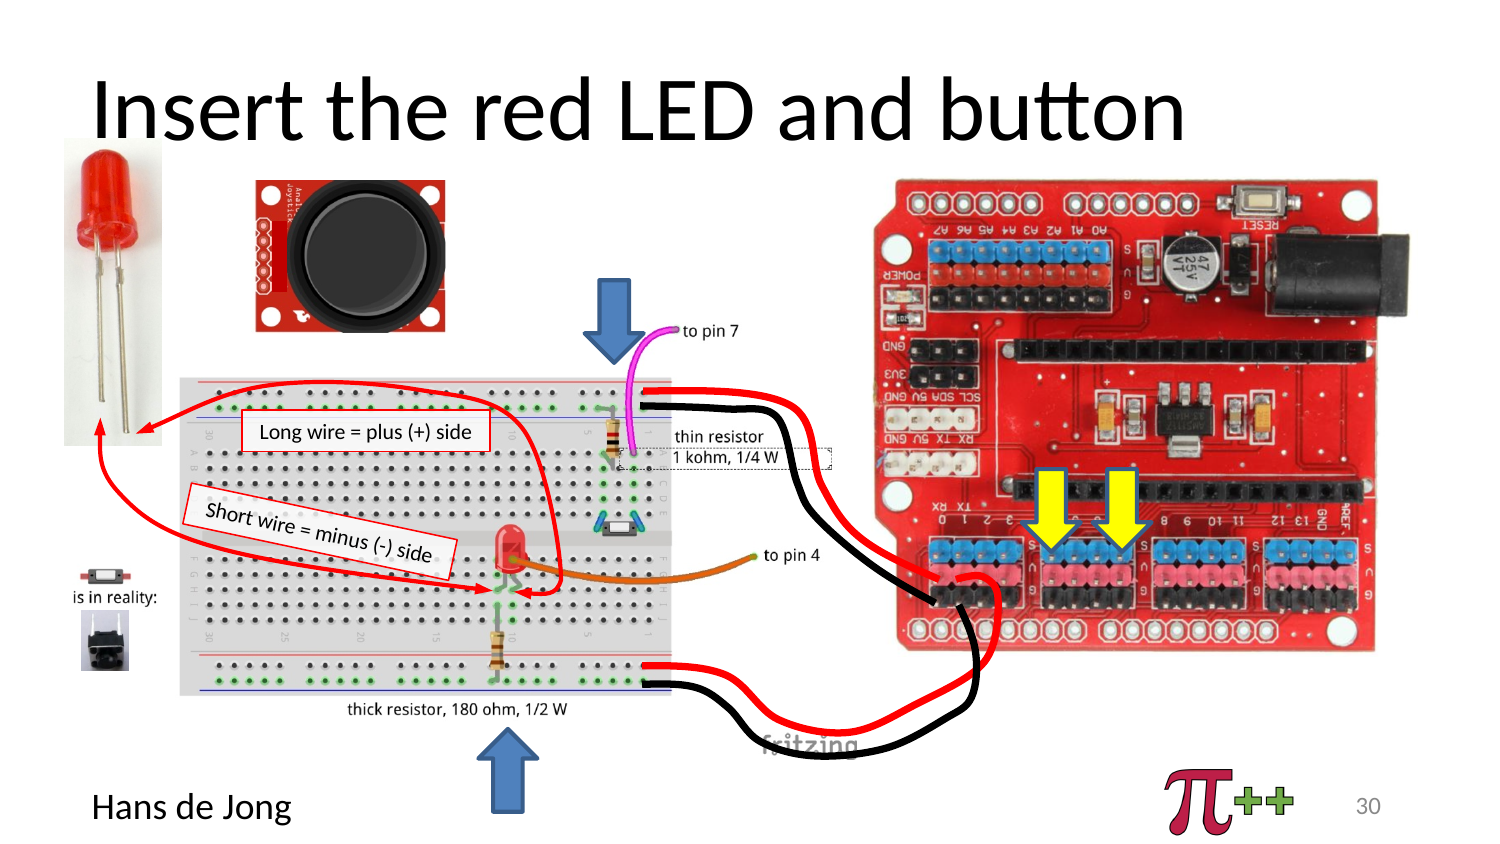

# Insert the red LED and button
Long wire = plus (+) side
Short wire = minus (-) side
28